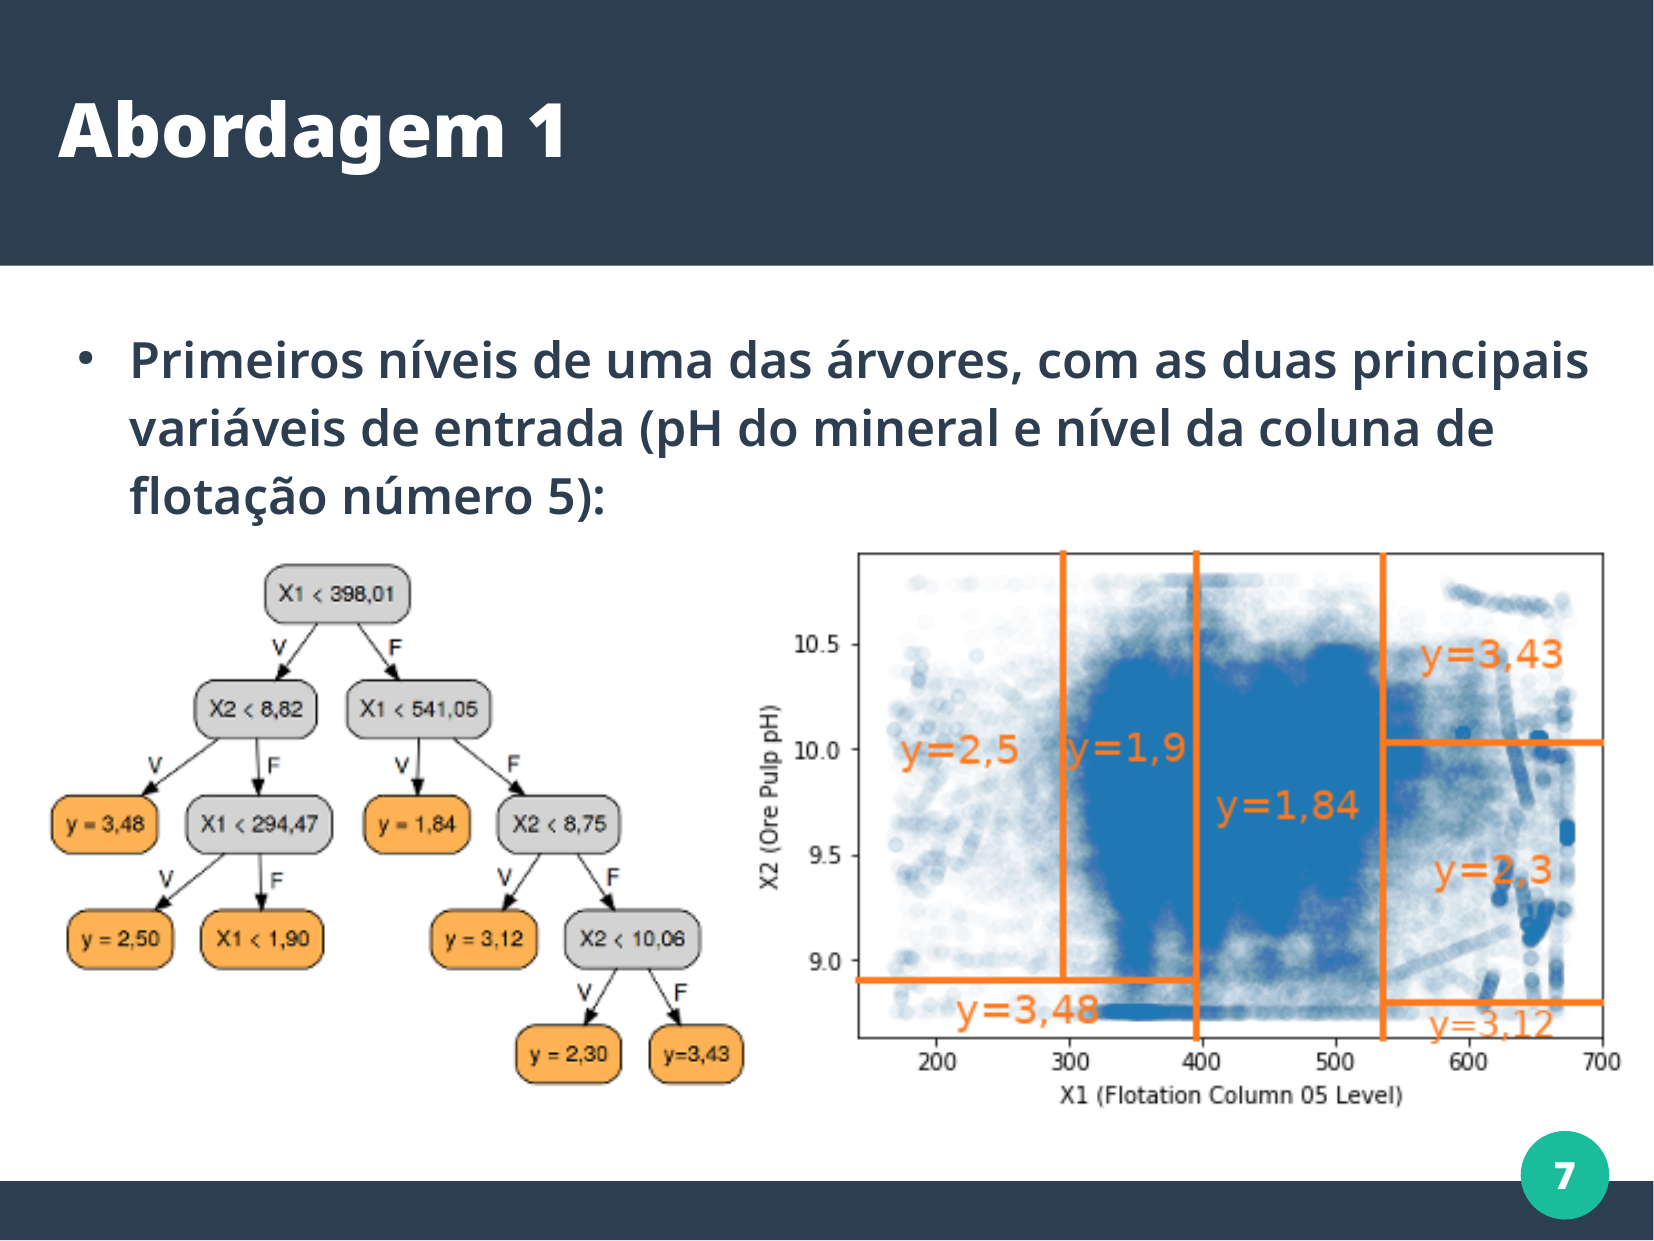

# Abordagem 1
Primeiros níveis de uma das árvores, com as duas principais variáveis de entrada (pH do mineral e nível da coluna de flotação número 5):
7